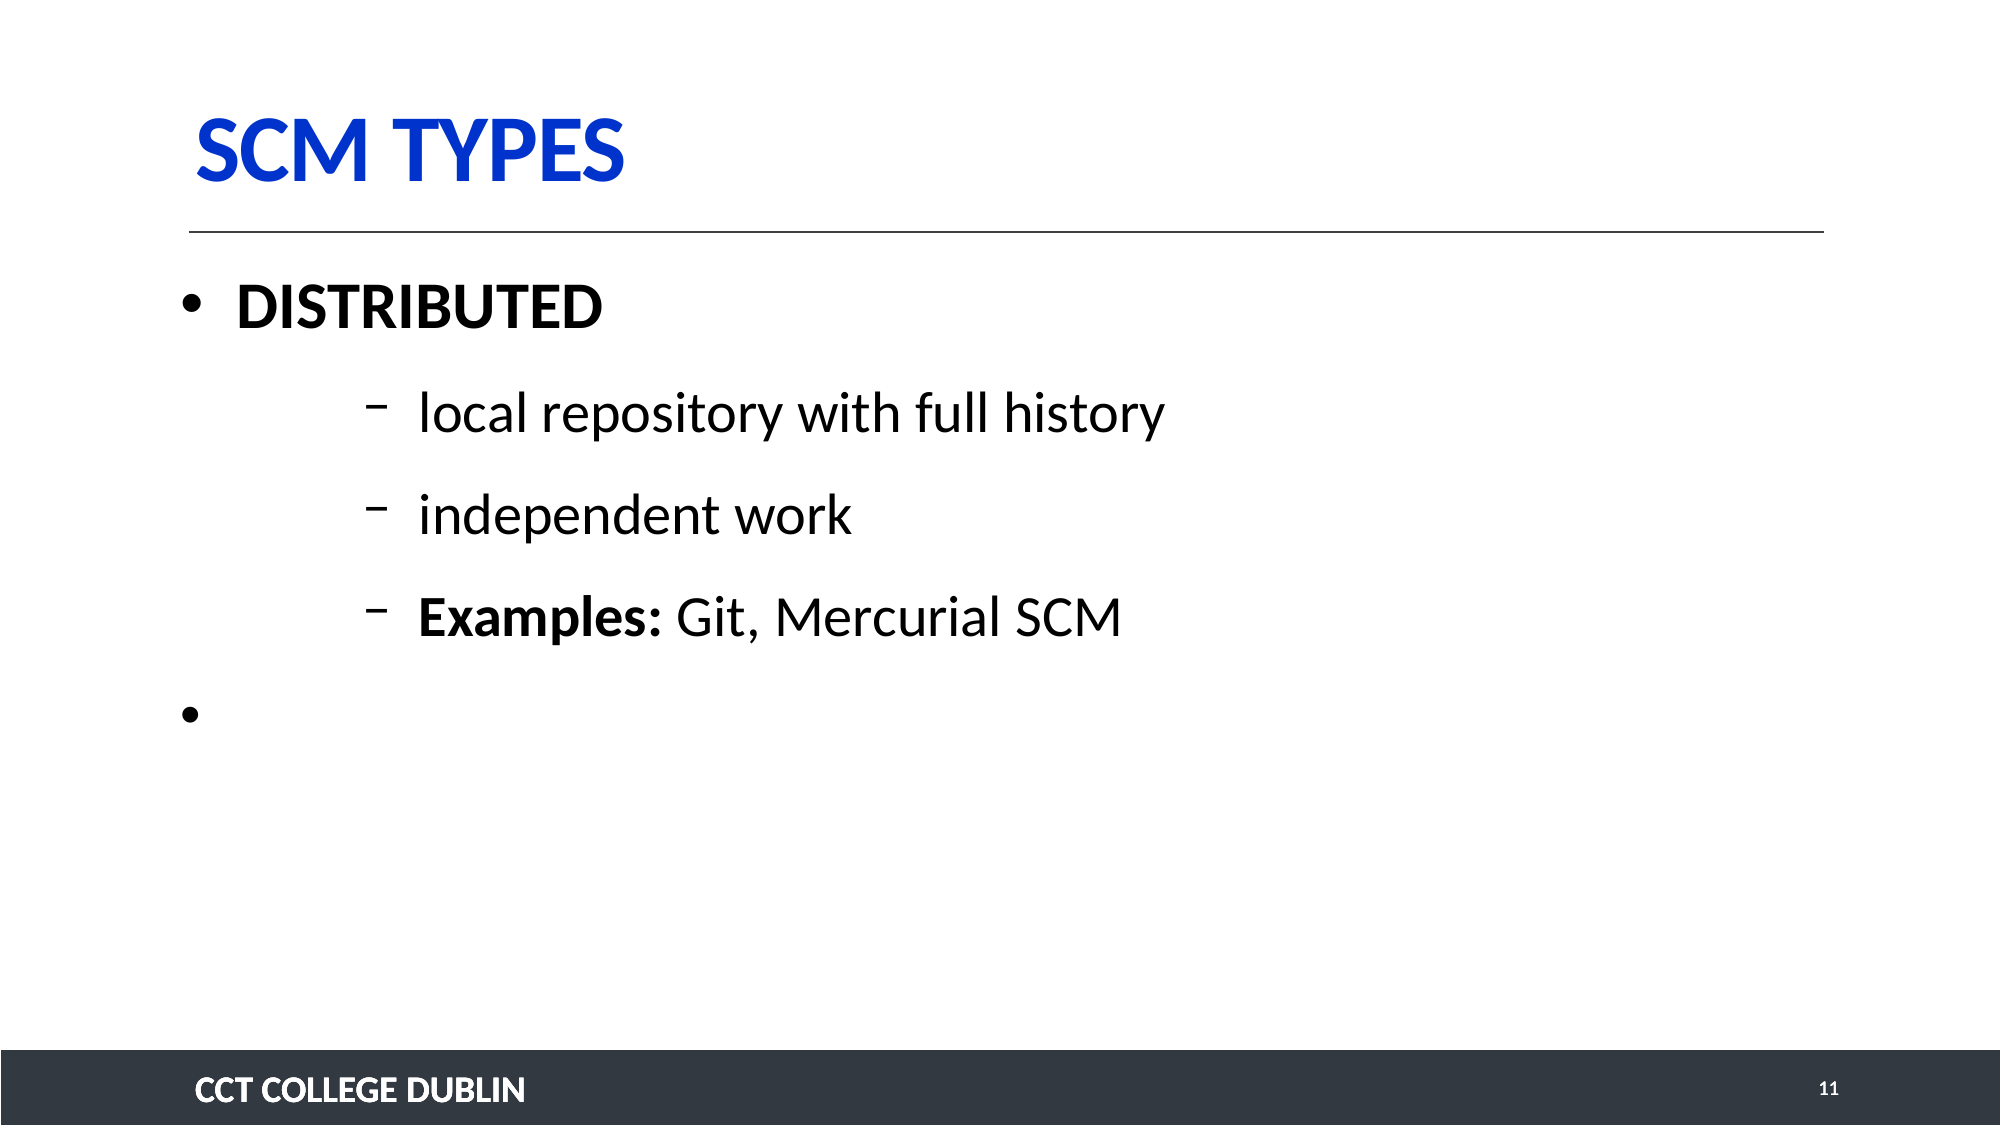

# SCM TYPES
DISTRIBUTED
local repository with full history
independent work
Examples: Git, Mercurial SCM
CCT COLLEGE DUBLIN
CCT COLLEGE DUBLIN
CCT COLLEGE DUBLIN
11
11
11